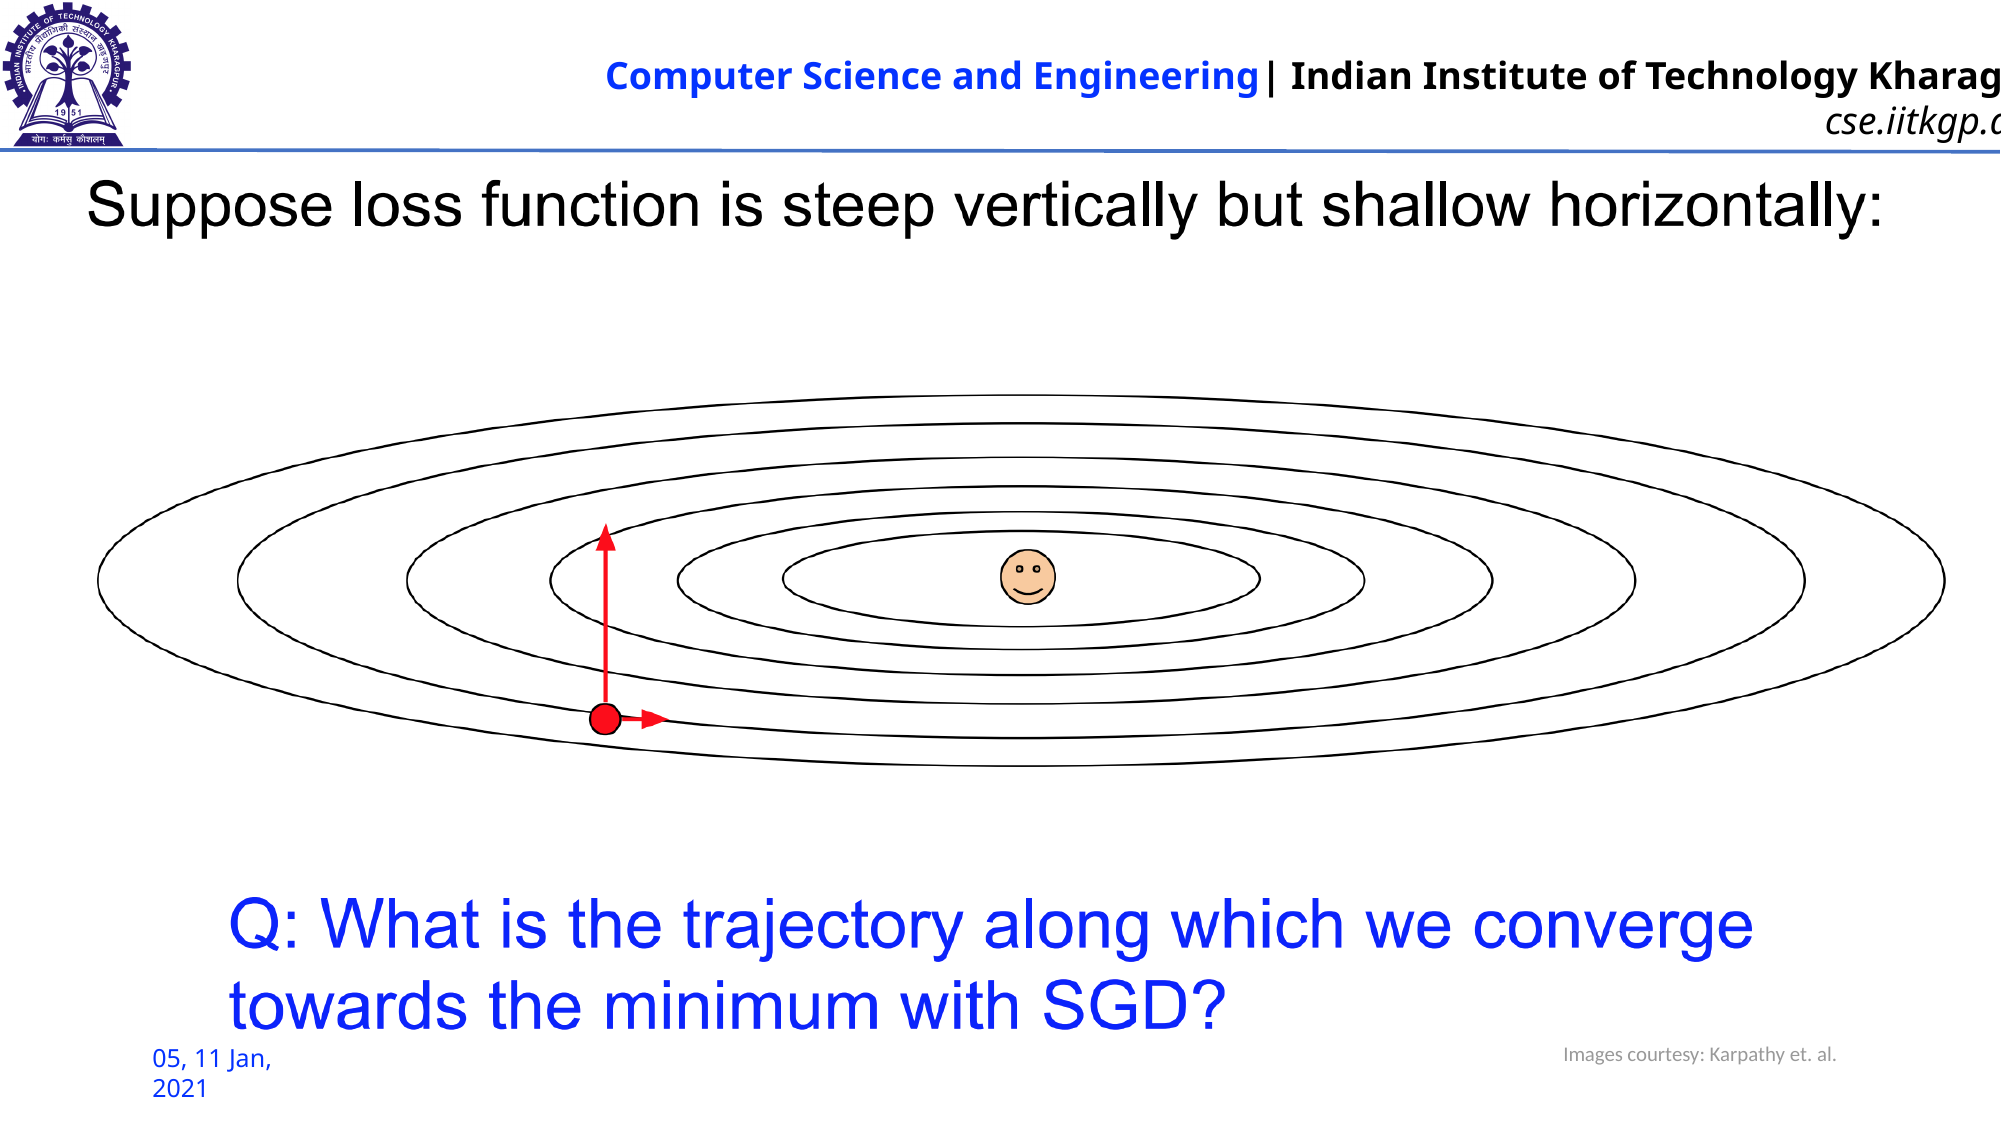

Images courtesy: Karpathy et. al.
05, 11 Jan, 2021